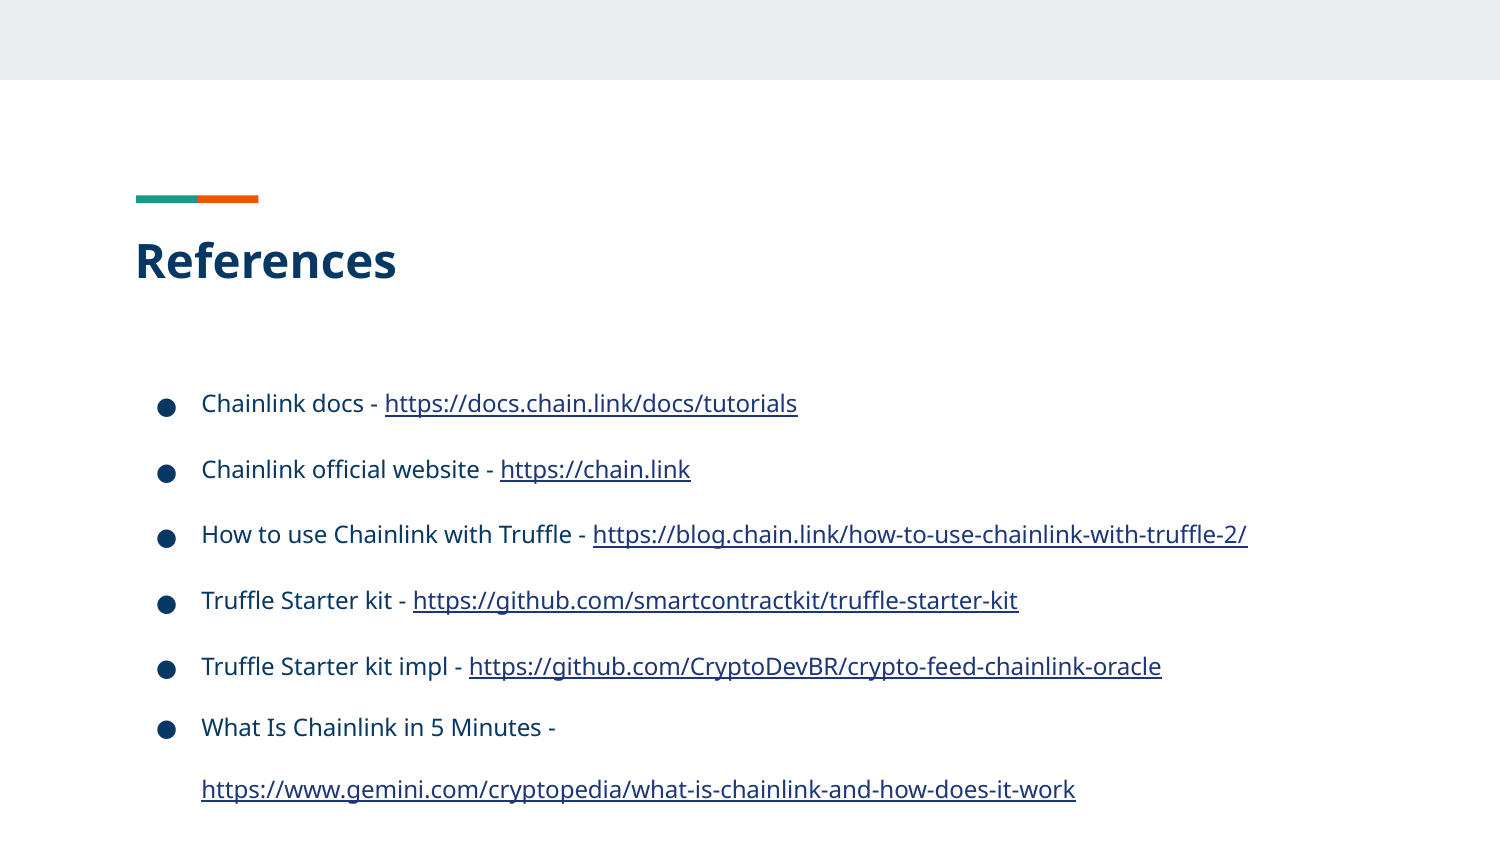

# References
Chainlink docs - https://docs.chain.link/docs/tutorials
Chainlink official website - https://chain.link
How to use Chainlink with Truffle - https://blog.chain.link/how-to-use-chainlink-with-truffle-2/
Truffle Starter kit - https://github.com/smartcontractkit/truffle-starter-kit
Truffle Starter kit impl - https://github.com/CryptoDevBR/crypto-feed-chainlink-oracle
What Is Chainlink in 5 Minutes - https://www.gemini.com/cryptopedia/what-is-chainlink-and-how-does-it-work